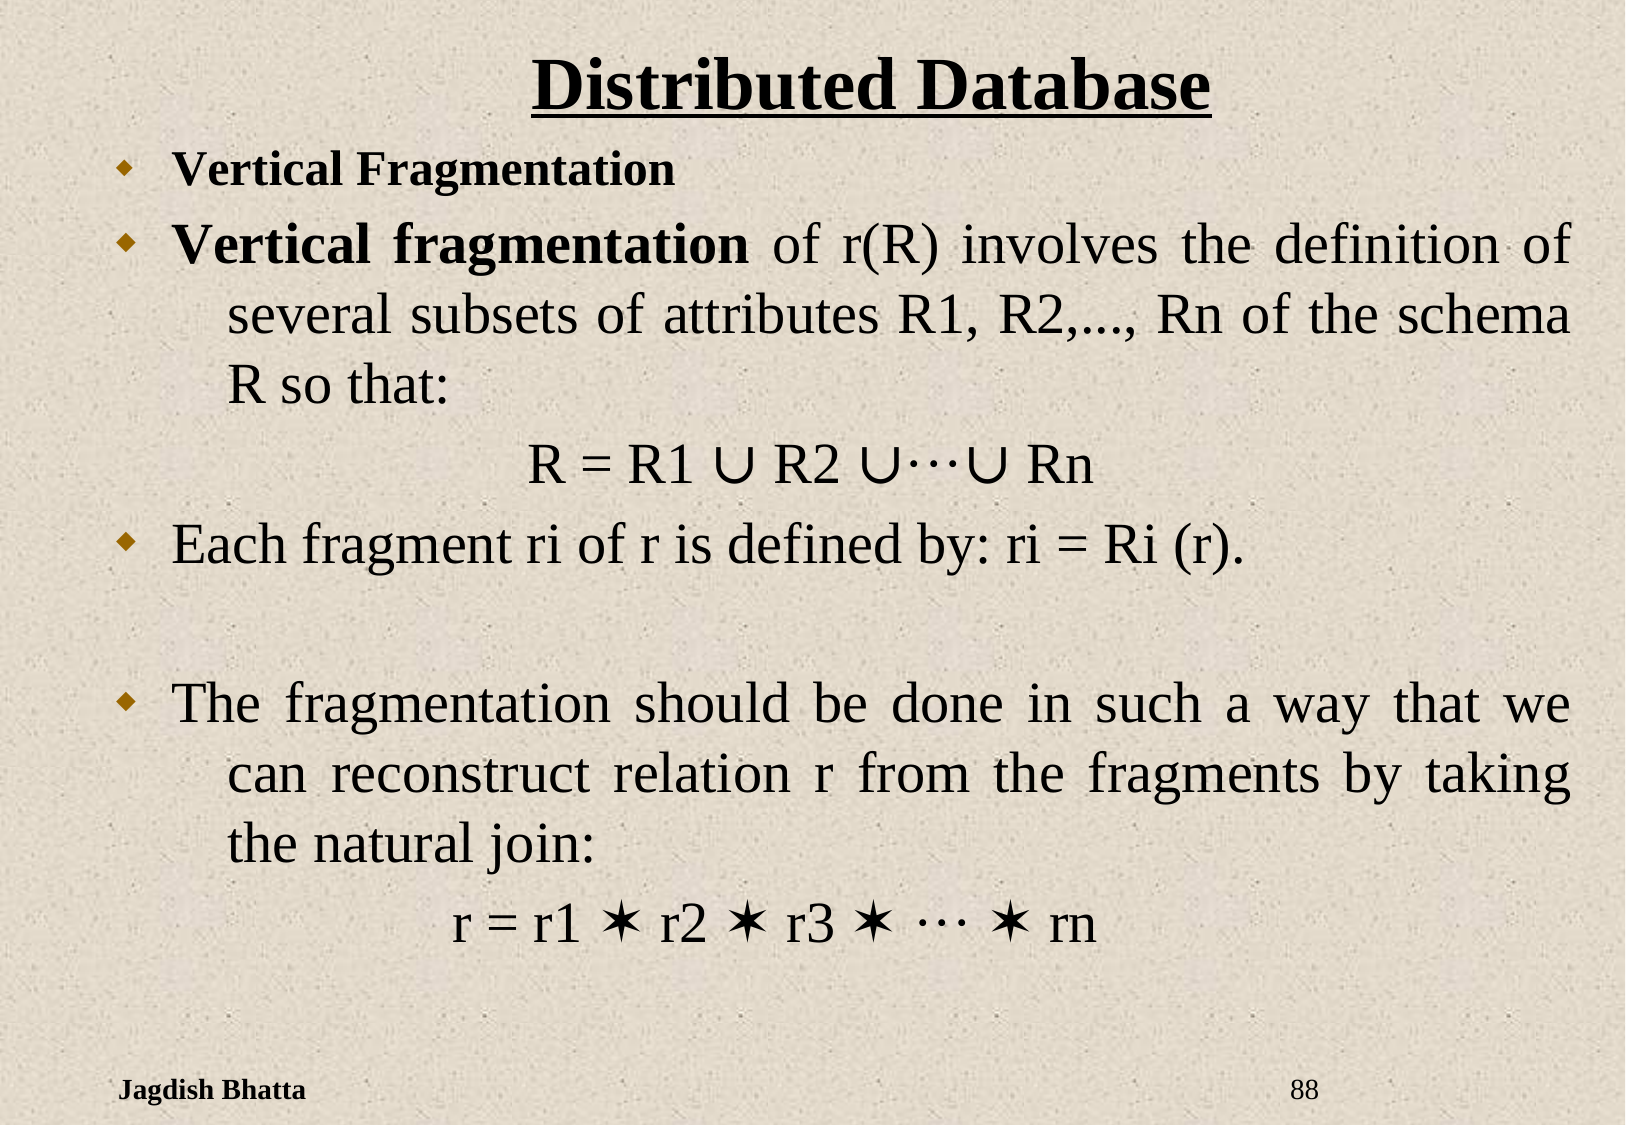

# Distributed Database
Vertical Fragmentation
Vertical fragmentation of r(R) involves the definition of several subsets of attributes R1, R2,..., Rn of the schema R so that:
				R = R1 ∪ R2 ∪···∪ Rn
Each fragment ri of r is defined by: ri = Ri (r).
The fragmentation should be done in such a way that we can reconstruct relation r from the fragments by taking the natural join:
			r = r1 ✶ r2 ✶ r3 ✶ ··· ✶ rn
Jagdish Bhatta
87